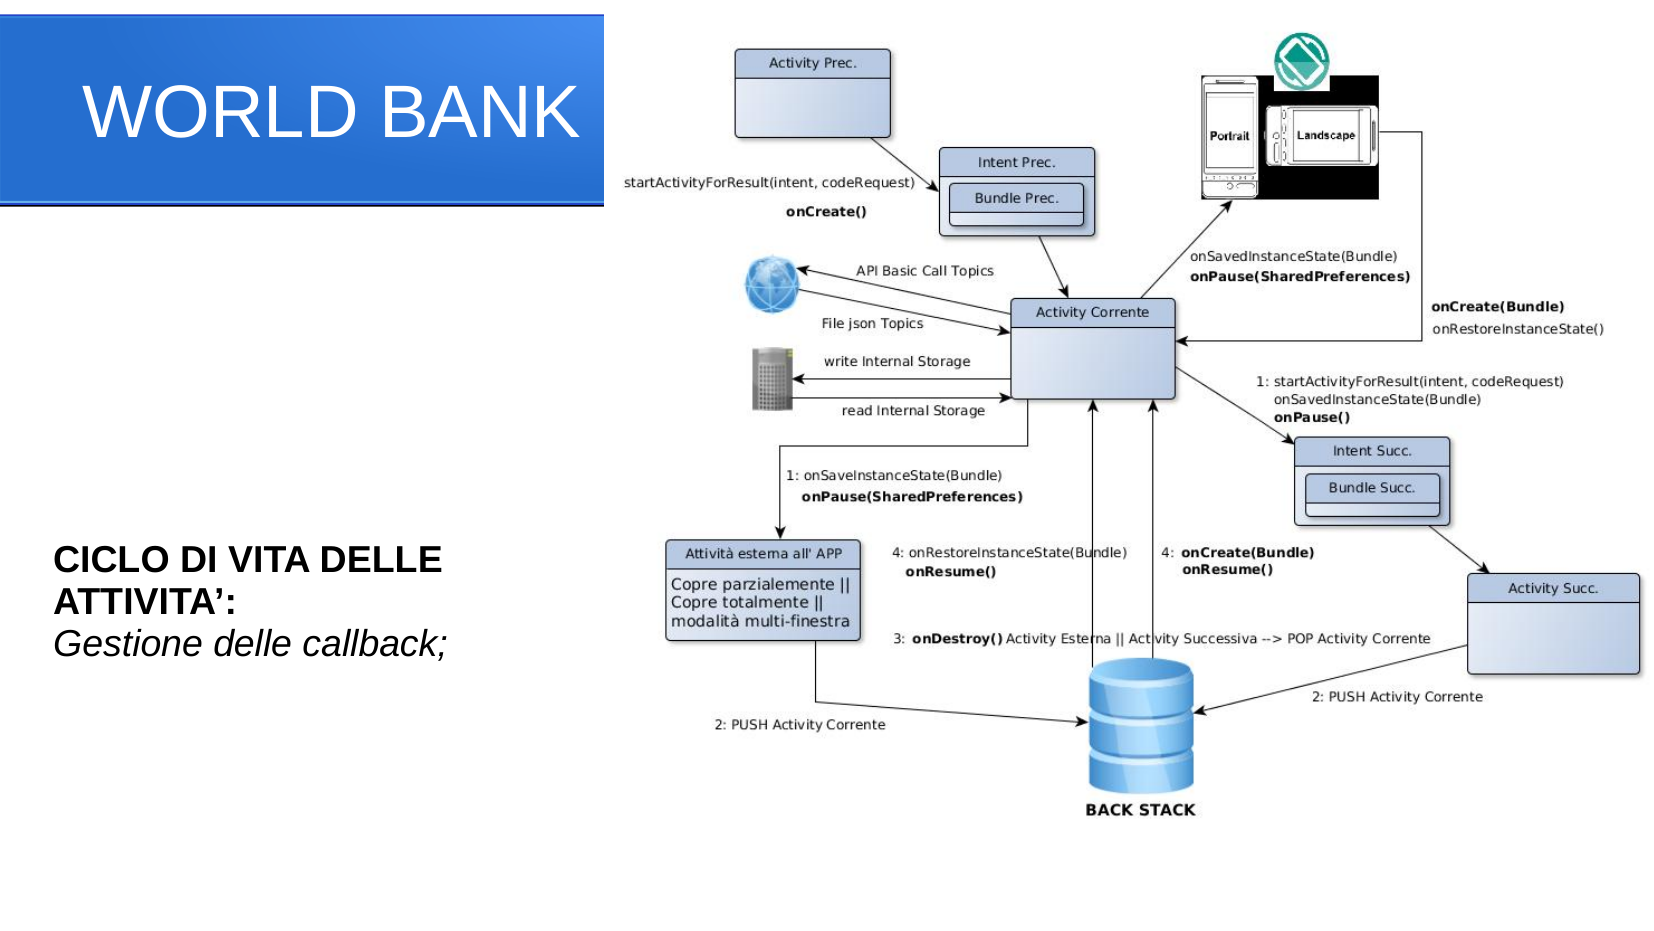

# WORLD BANK
CICLO DI VITA DELLE ATTIVITA’:
Gestione delle callback;